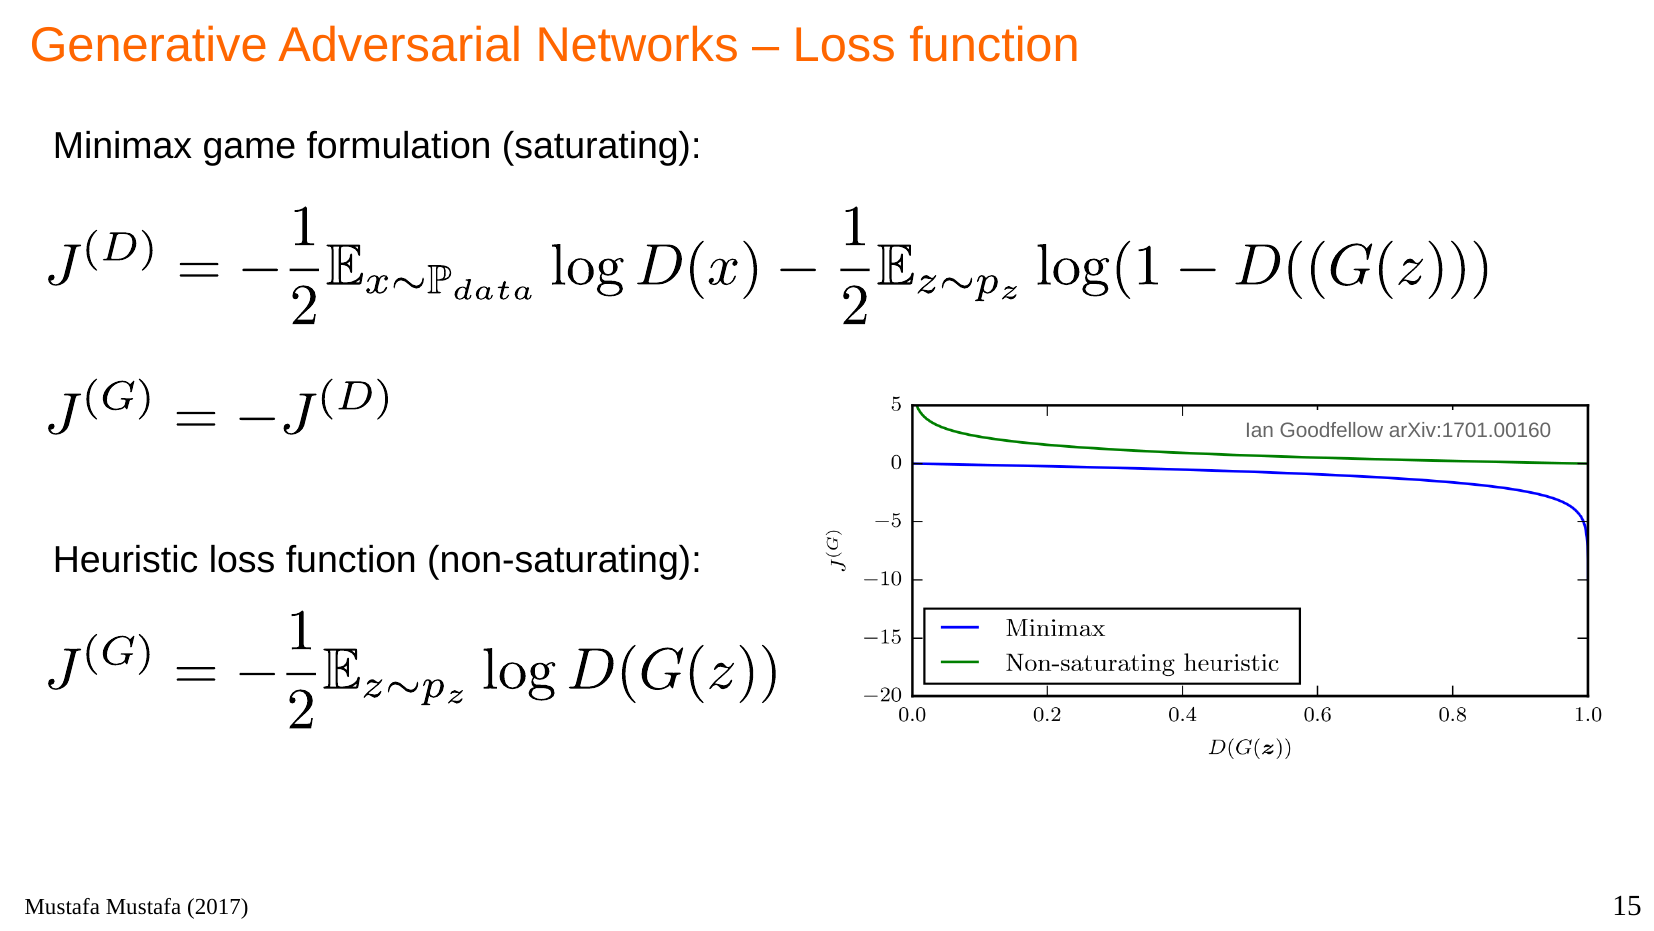

# Generative Adversarial Networks – Loss function
Minimax game formulation (saturating):
Ian Goodfellow arXiv:1701.00160
Heuristic loss function (non-saturating):
15
Mustafa Mustafa (2017)